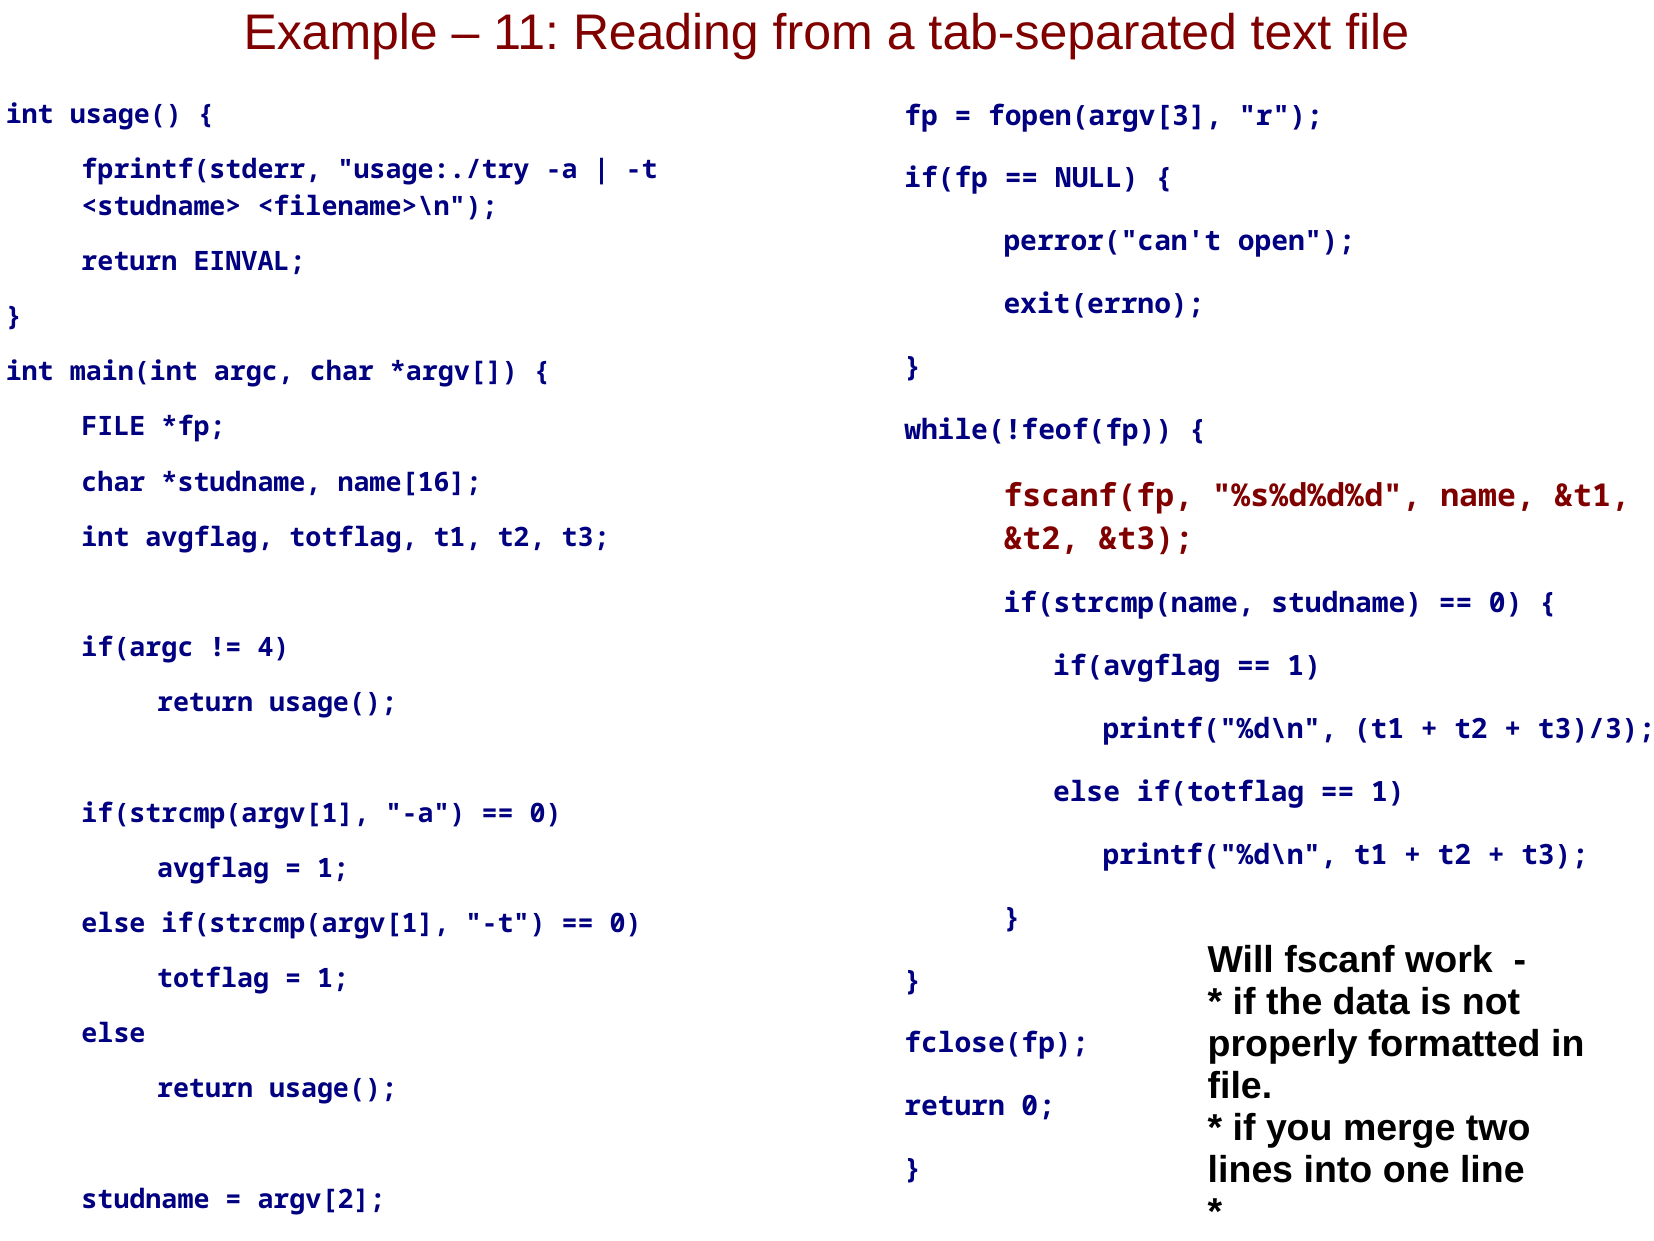

# Example – 11: Reading from a tab-separated text file
int usage() {
fprintf(stderr, "usage:./try -a | -t <studname> <filename>\n");
return EINVAL;
}
int main(int argc, char *argv[]) {
FILE *fp;
char *studname, name[16];
int avgflag, totflag, t1, t2, t3;
if(argc != 4)
return usage();
if(strcmp(argv[1], "-a") == 0)
avgflag = 1;
else if(strcmp(argv[1], "-t") == 0)
totflag = 1;
else
return usage();
studname = argv[2];
fp = fopen(argv[3], "r");
if(fp == NULL) {
perror("can't open");
exit(errno);
}
while(!feof(fp)) {
fscanf(fp, "%s%d%d%d", name, &t1, &t2, &t3);
if(strcmp(name, studname) == 0) {
if(avgflag == 1)
printf("%d\n", (t1 + t2 + t3)/3);
else if(totflag == 1)
printf("%d\n", t1 + t2 + t3);
}
}
fclose(fp);
return 0;
}
Will fscanf work -
* if the data is not properly formatted in file.
* if you merge two lines into one line
*